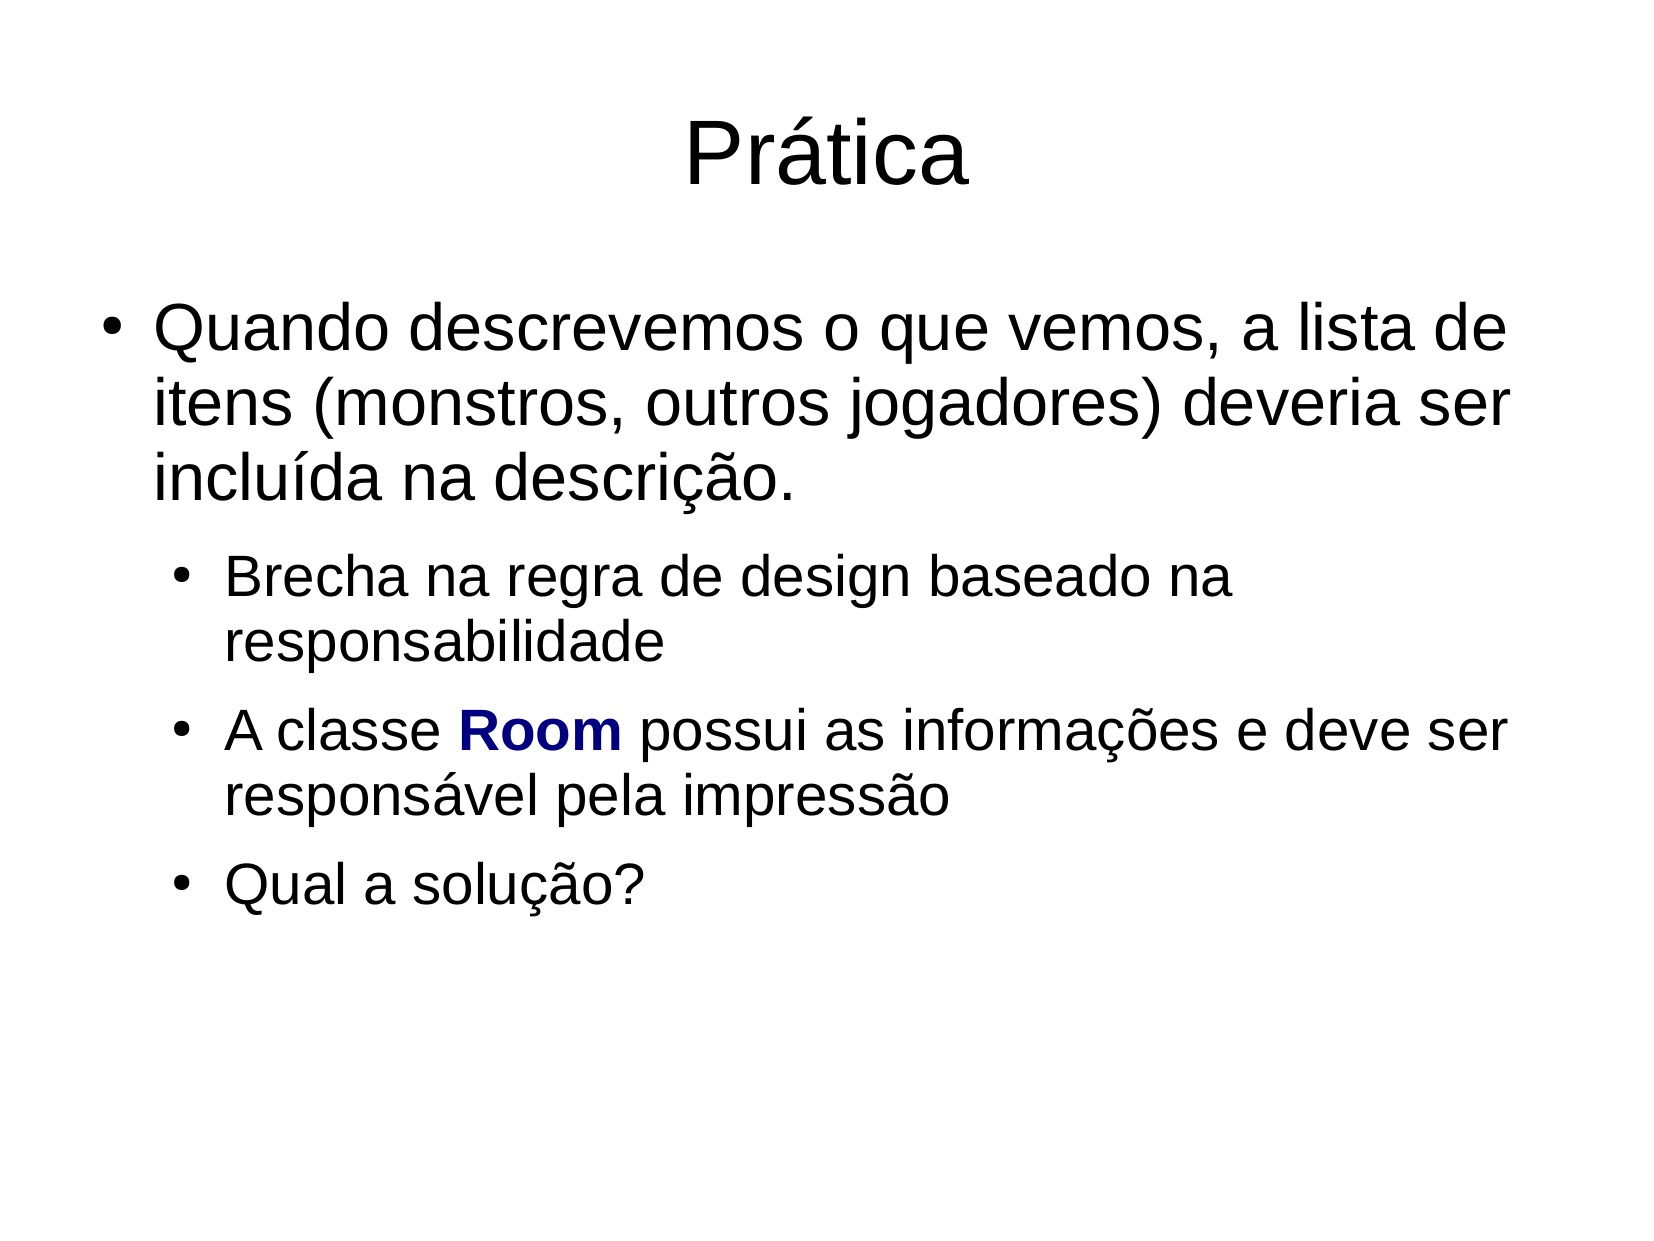

# Prática
Quando descrevemos o que vemos, a lista de itens (monstros, outros jogadores) deveria ser incluída na descrição.
Brecha na regra de design baseado na responsabilidade
A classe Room possui as informações e deve ser responsável pela impressão
Qual a solução?